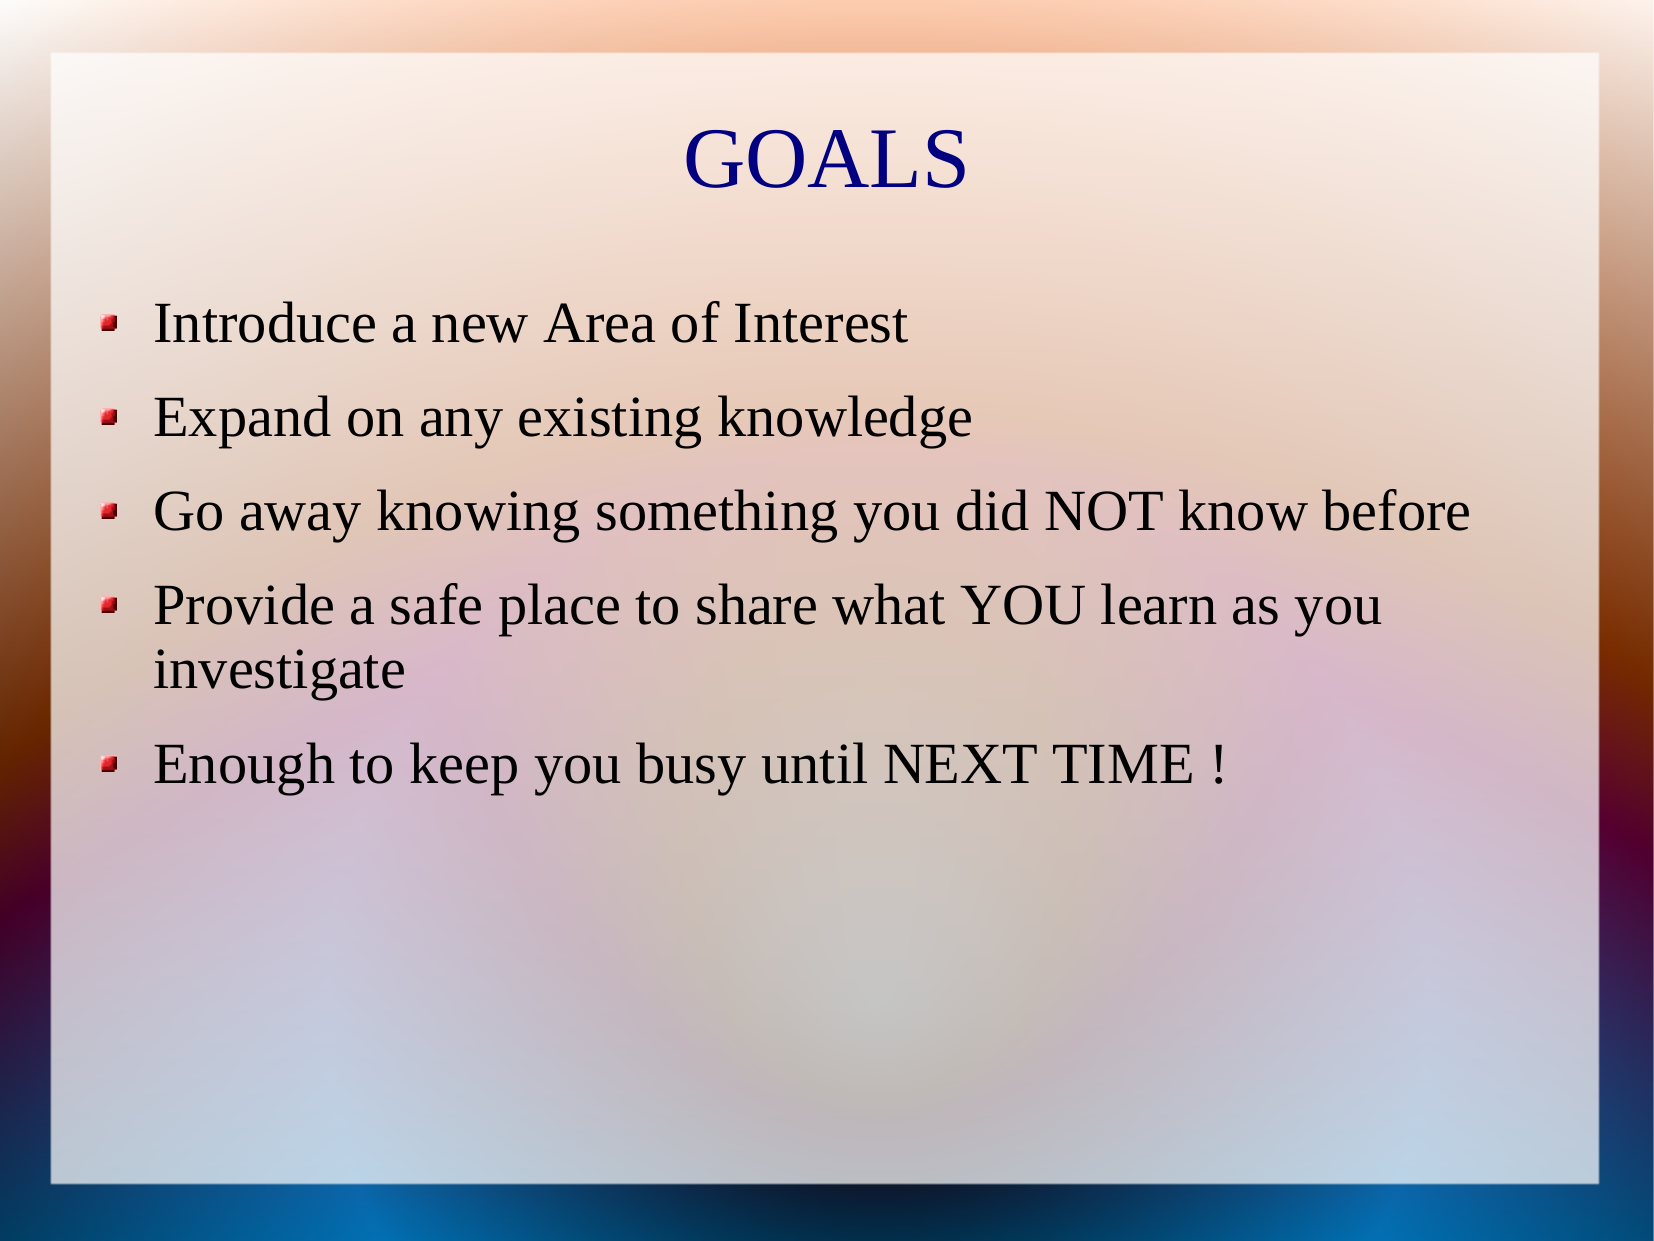

# GOALS
Introduce a new Area of Interest
Expand on any existing knowledge
Go away knowing something you did NOT know before
Provide a safe place to share what YOU learn as you investigate
Enough to keep you busy until NEXT TIME !